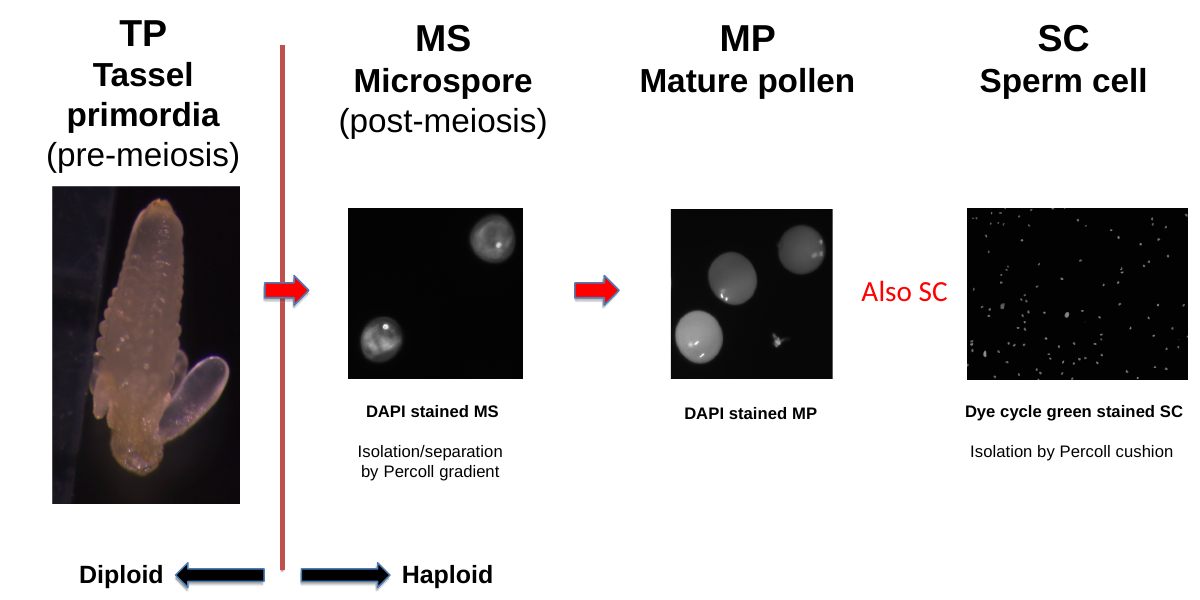

TP
Tassel primordia
(pre-meiosis)
MS
Microspore
(post-meiosis)
MP
Mature pollen
SC
Sperm cell
Also SC
0.1mm
DAPI stained MS
Isolation/separation
by Percoll gradient
Dye cycle green stained SC
Isolation by Percoll cushion
DAPI stained MP
1µM
Diploid
Haploid